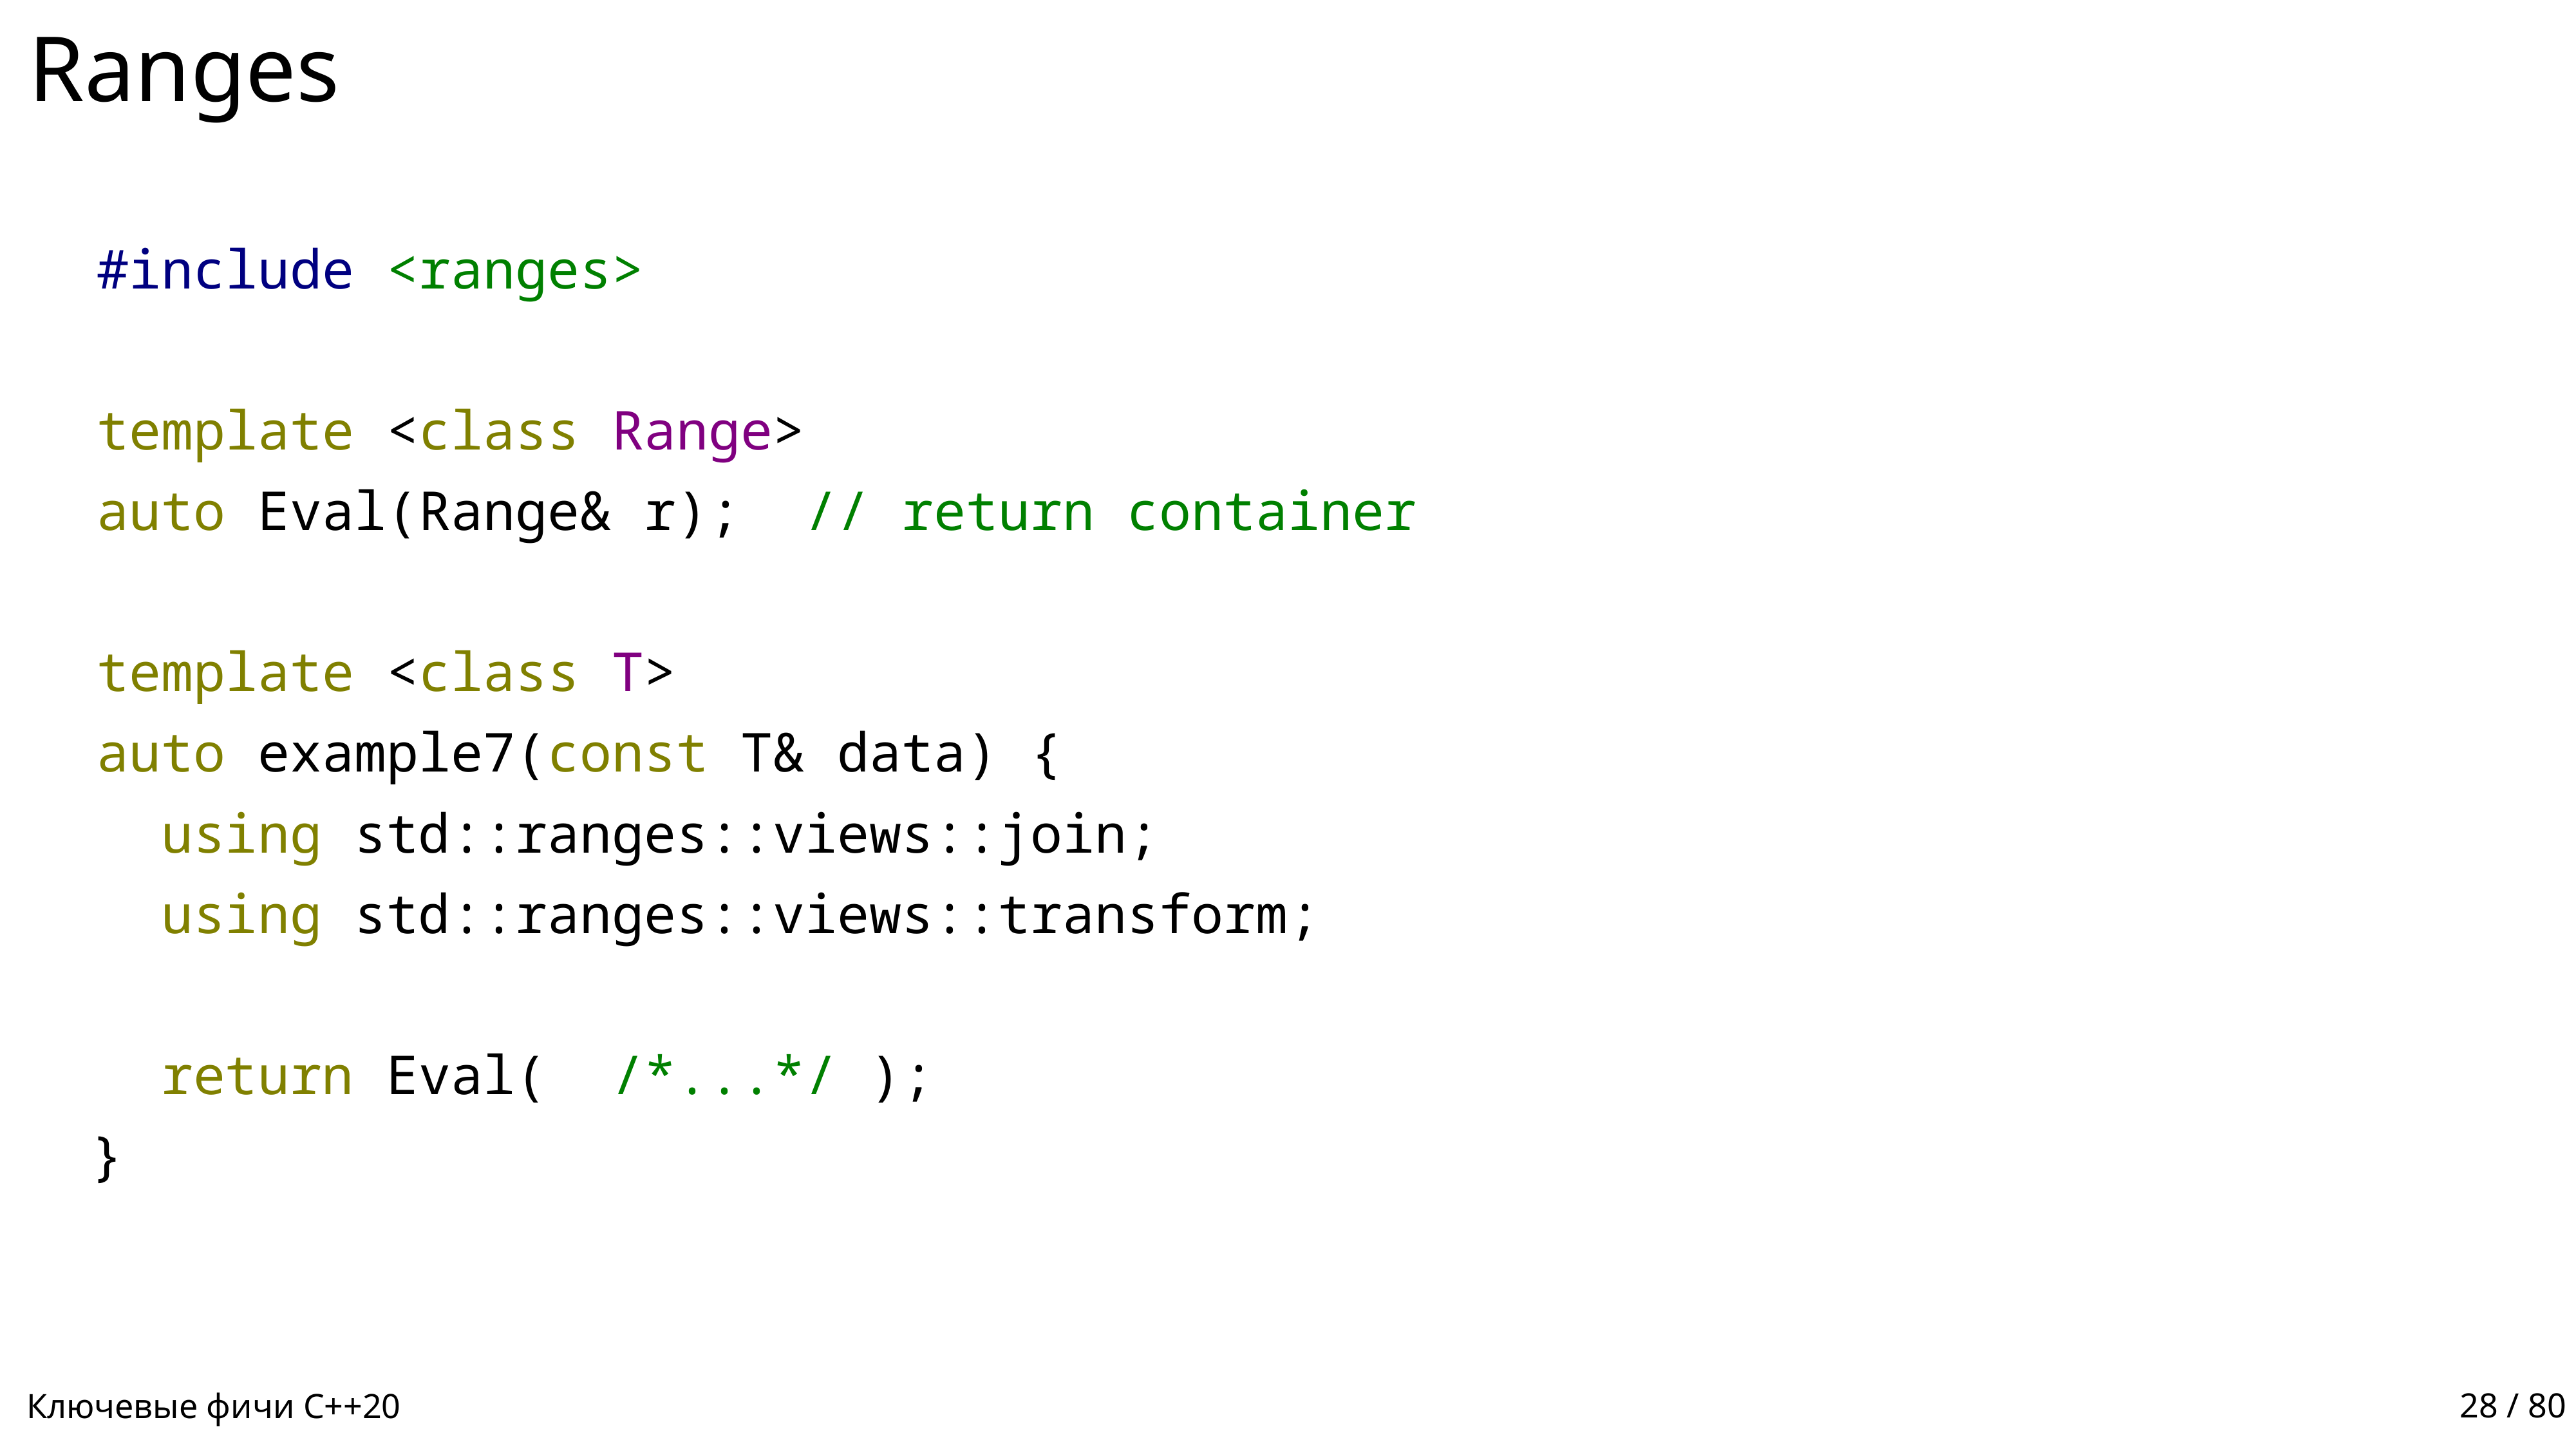

# Ranges
#include <ranges>
template <class Range>
auto Eval(Range& r); // return container
template <class T>
auto example7(const T& data) {
 using std::ranges::views::join;
 using std::ranges::views::transform;
 return Eval( /*...*/ );
}
Ключевые фичи С++20